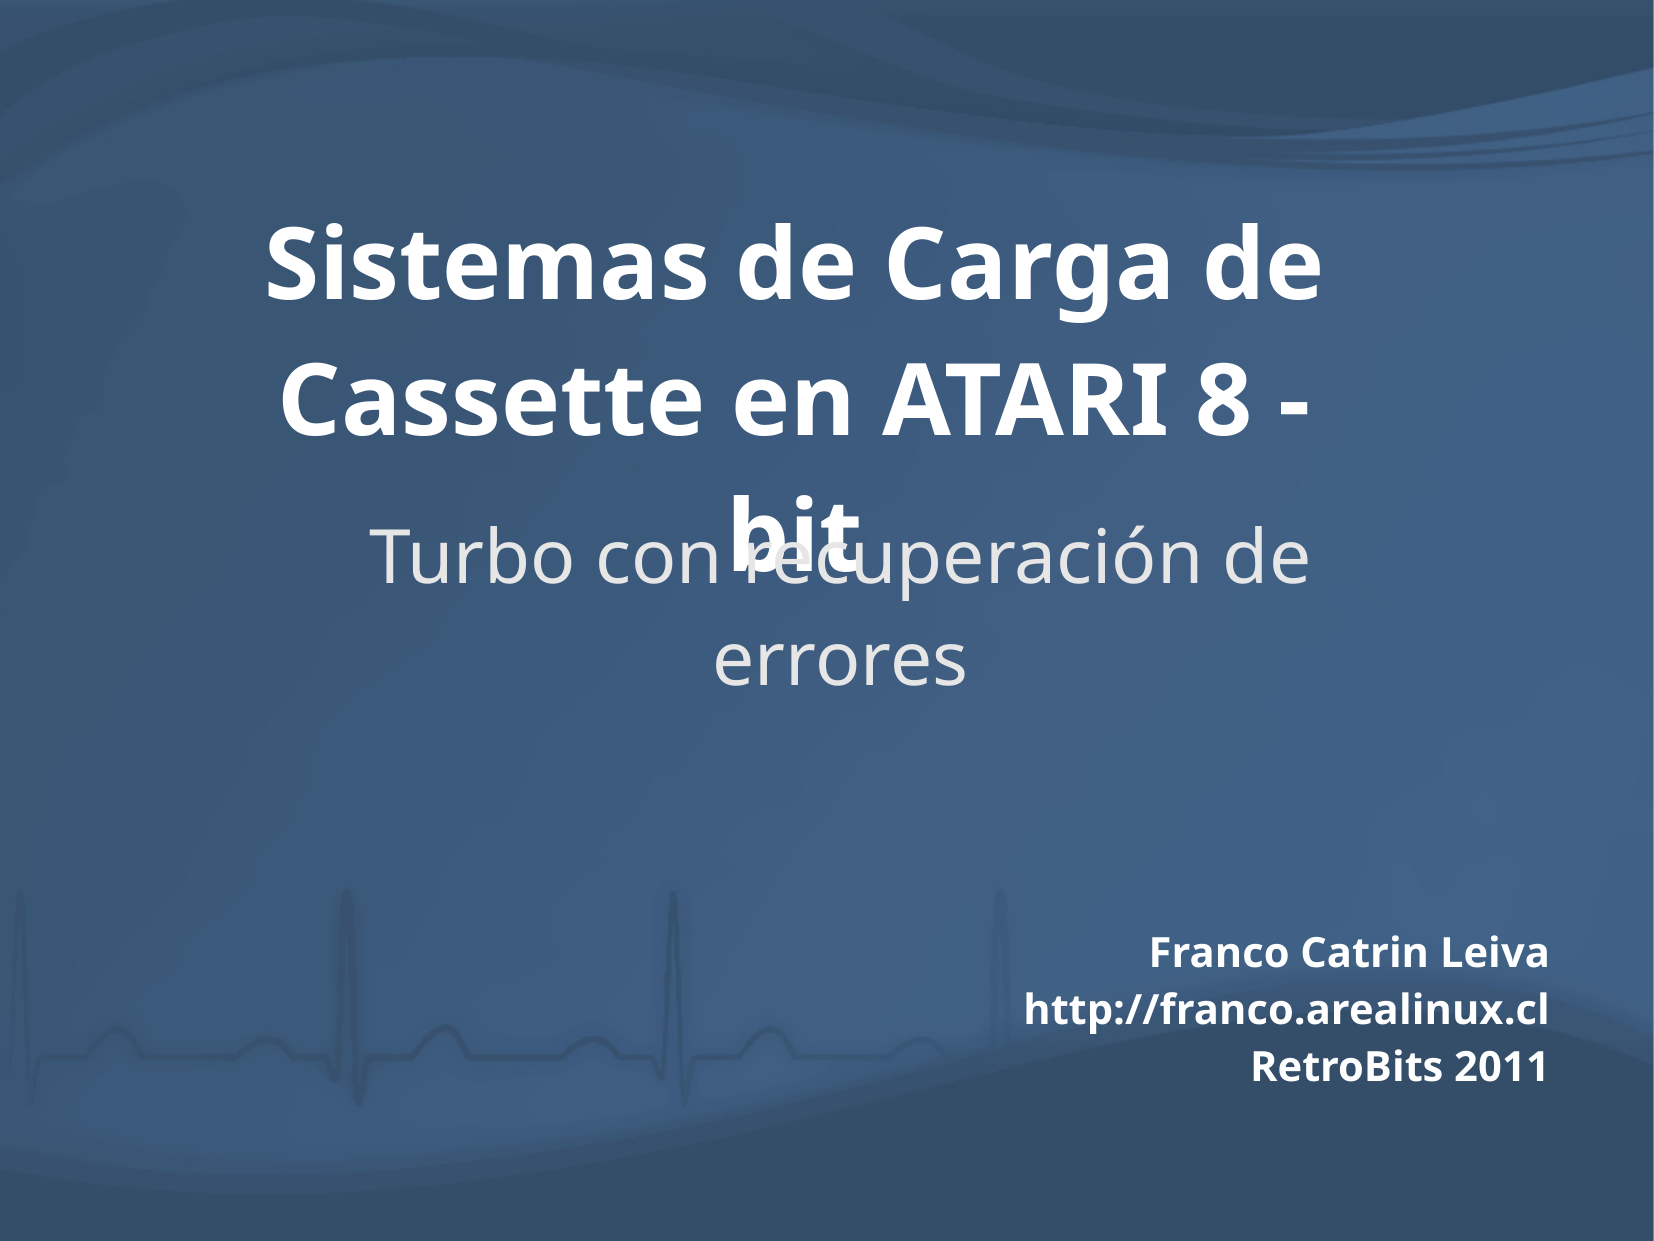

Sistemas de Carga de Cassette en ATARI 8 -bit
Turbo con recuperación de errores
Franco Catrin Leiva
http://franco.arealinux.cl
RetroBits 2011